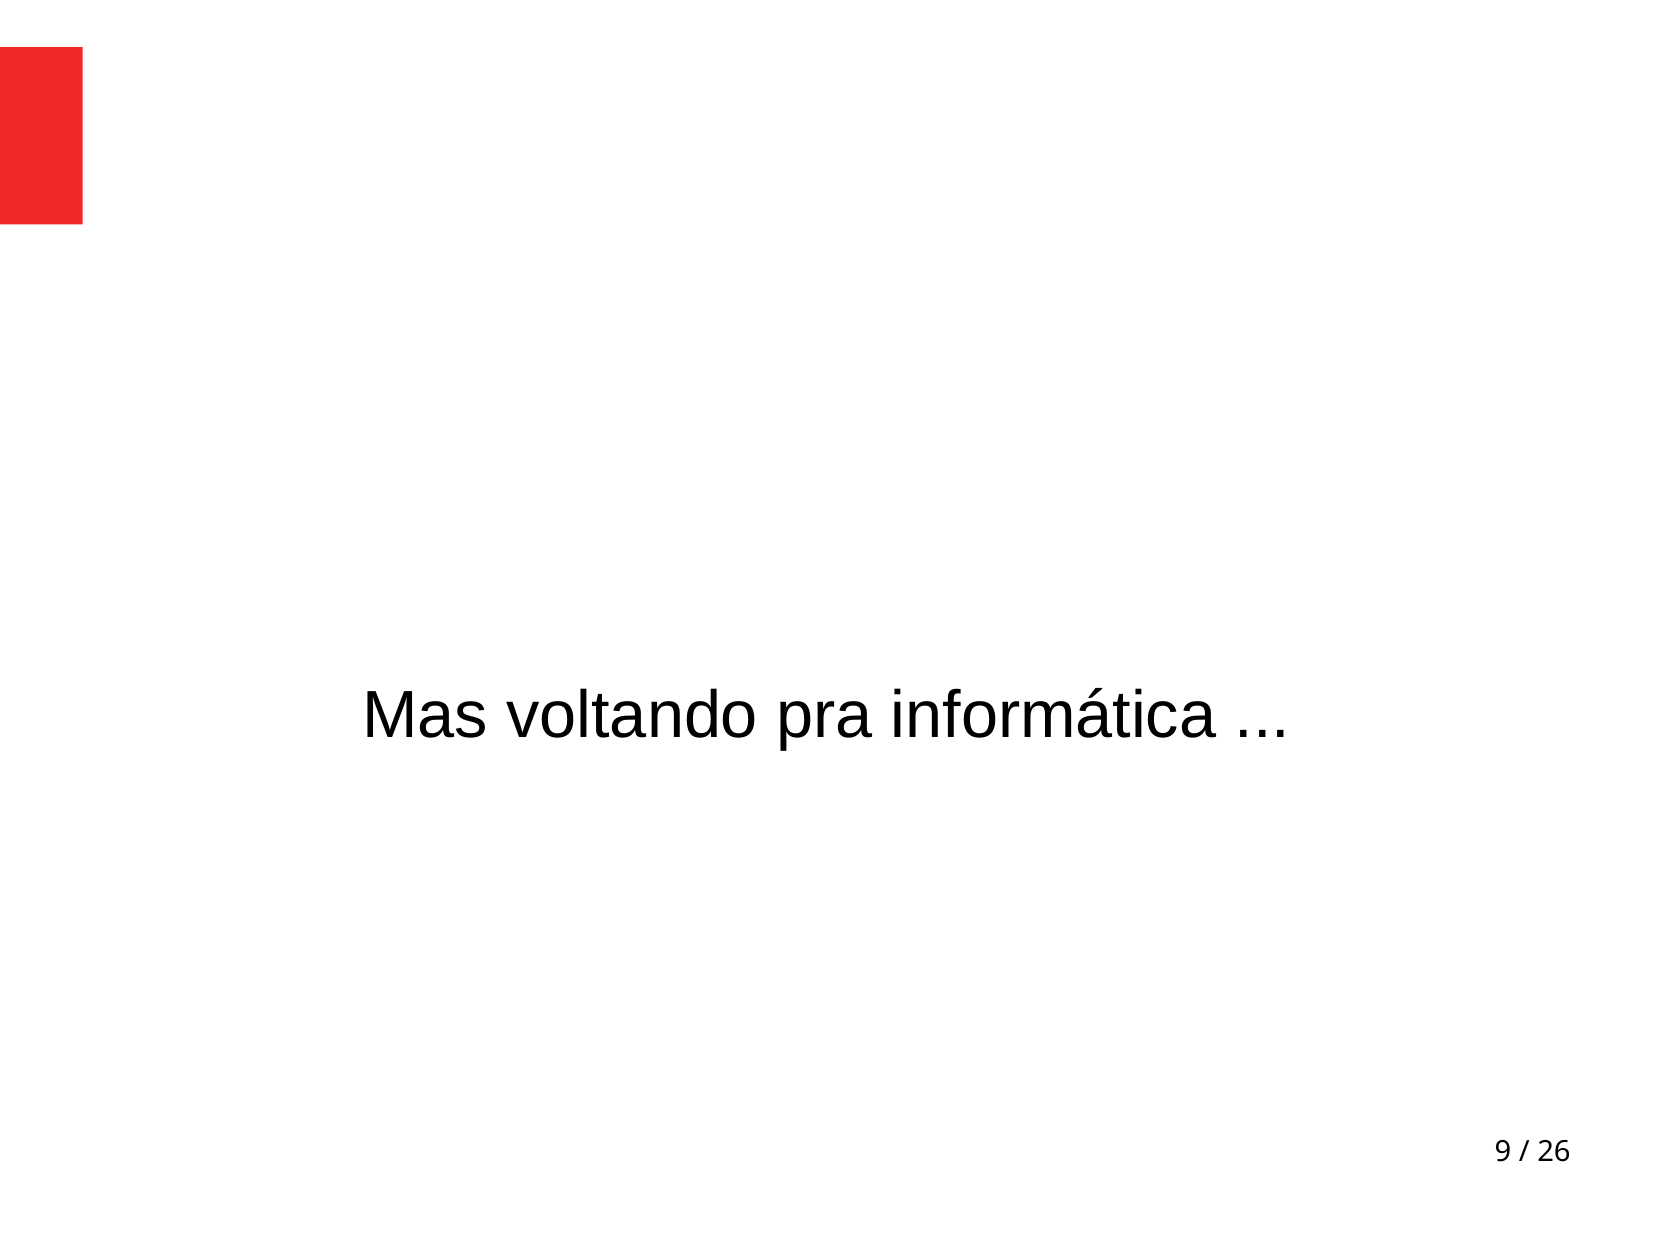

#
Mas voltando pra informática ...
9